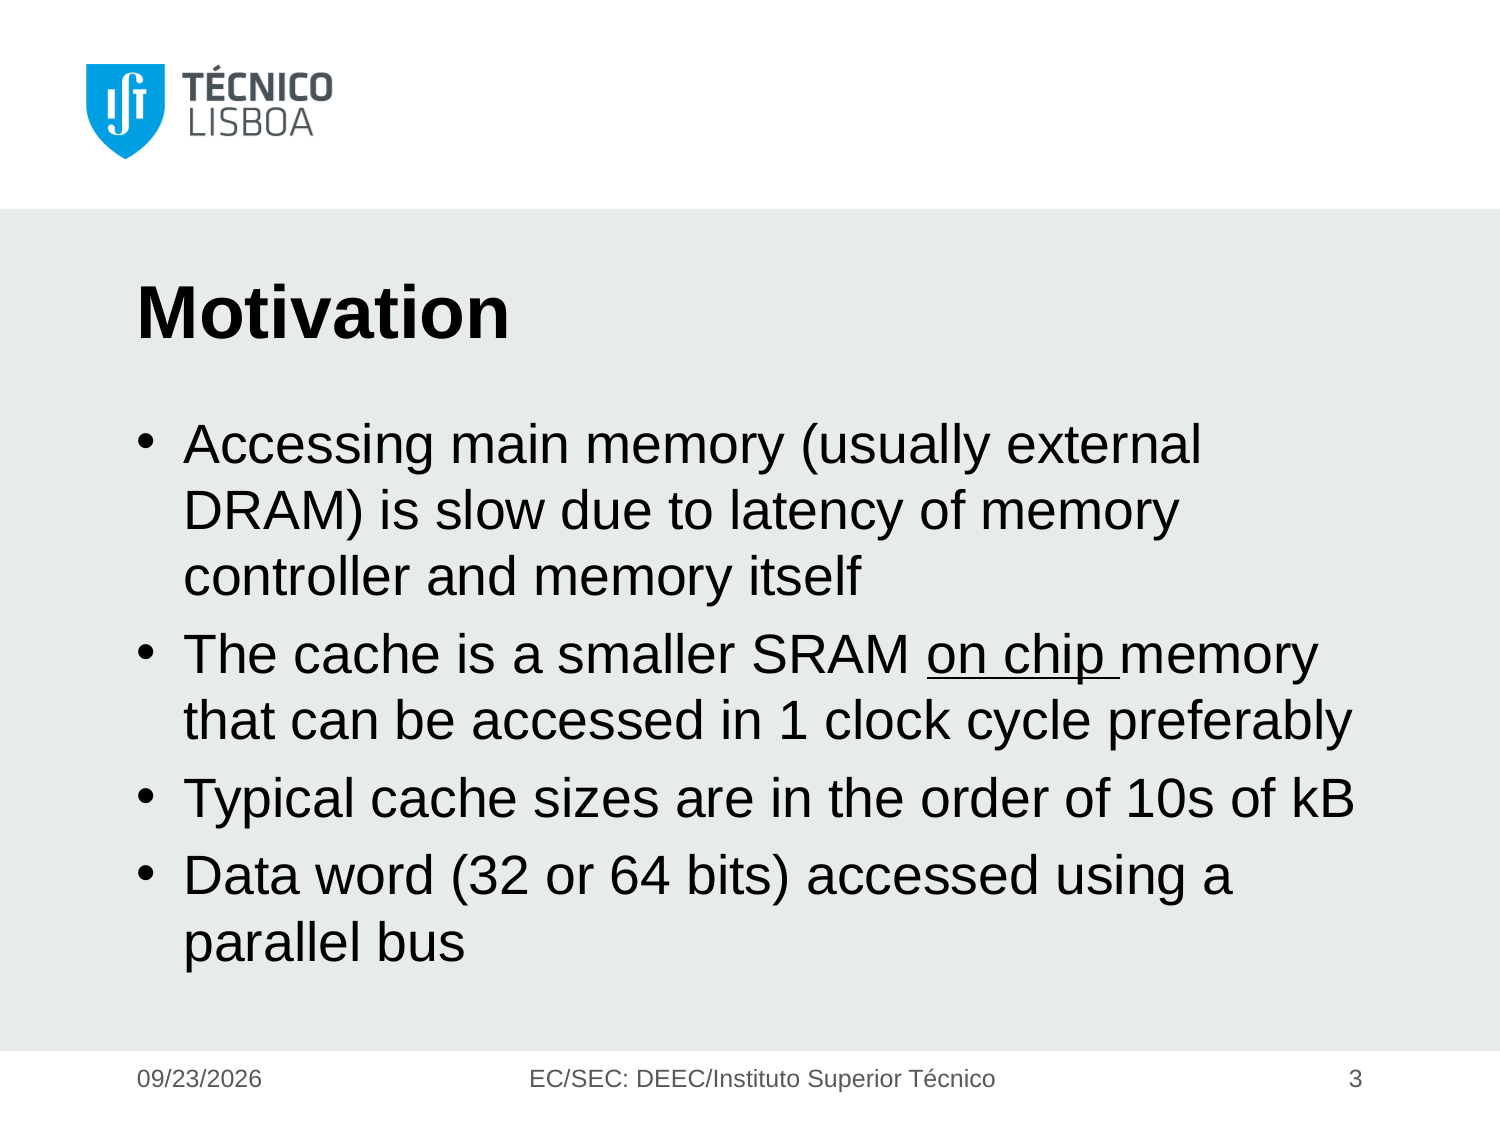

# Motivation
Accessing main memory (usually external DRAM) is slow due to latency of memory controller and memory itself
The cache is a smaller SRAM on chip memory that can be accessed in 1 clock cycle preferably
Typical cache sizes are in the order of 10s of kB
Data word (32 or 64 bits) accessed using a parallel bus
EC/SEC: DEEC/Instituto Superior Técnico
3